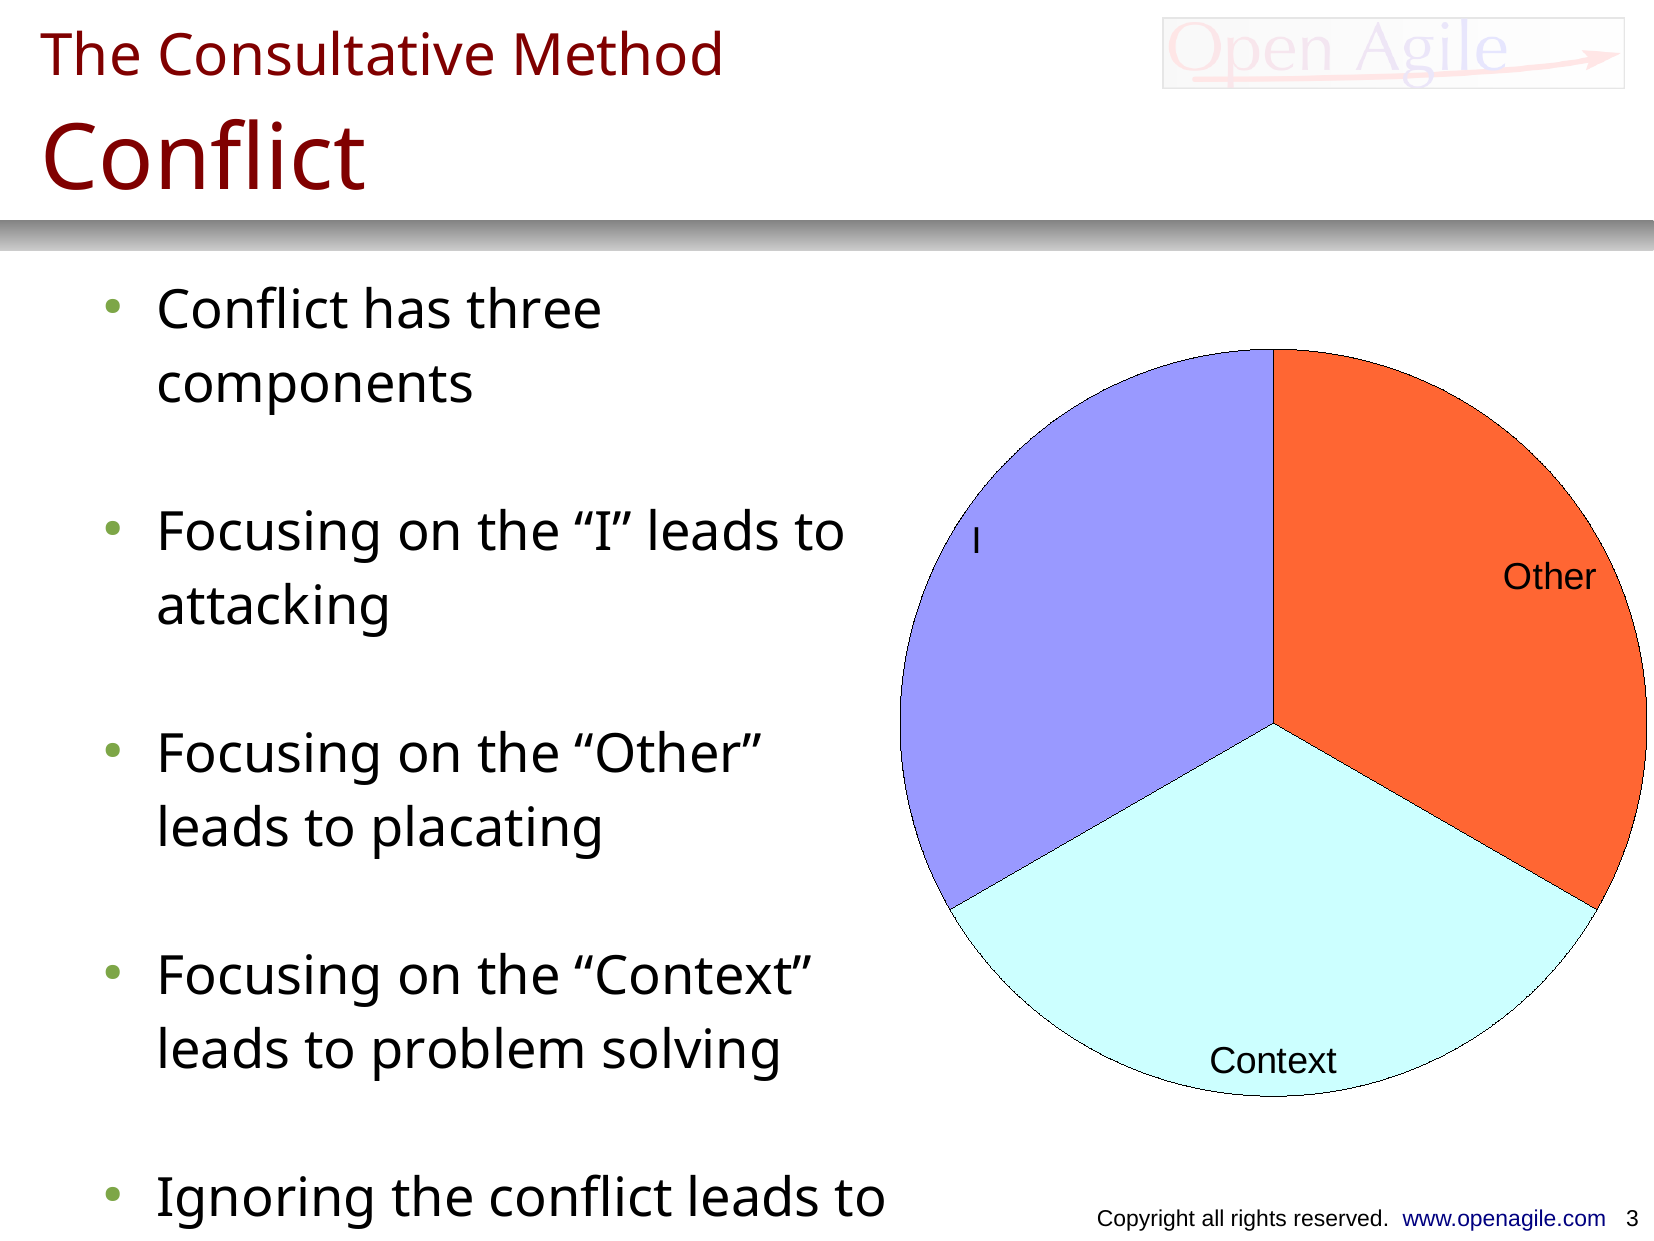

# The Consultative Method Conflict
### Chart
| Category | Column 1 |
|---|---|
| I | 3.0 |
| Context | 3.0 |
| Other | 3.0 |Conflict has three components
Focusing on the “I” leads to attacking
Focusing on the “Other” leads to placating
Focusing on the “Context” leads to problem solving
Ignoring the conflict leads to forgetting or joking